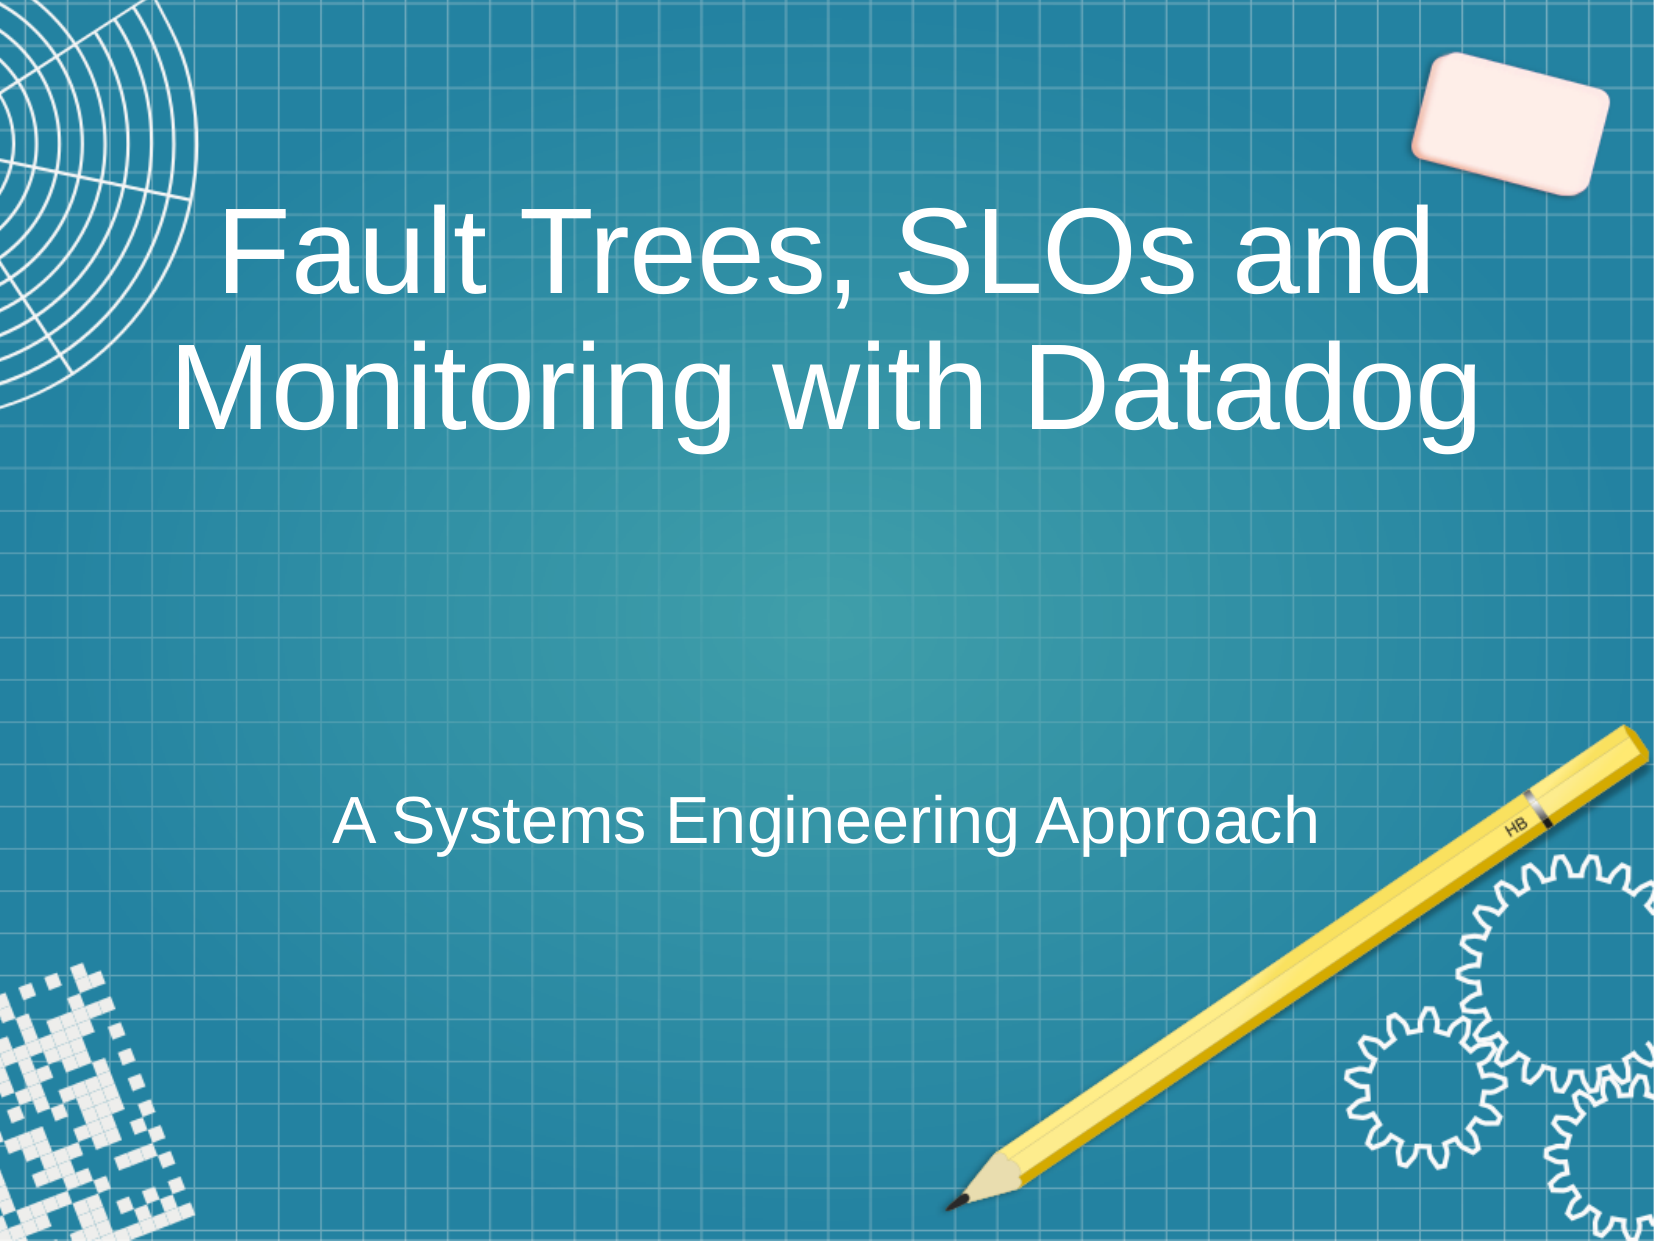

# Fault Trees, SLOs and Monitoring with Datadog
A Systems Engineering Approach